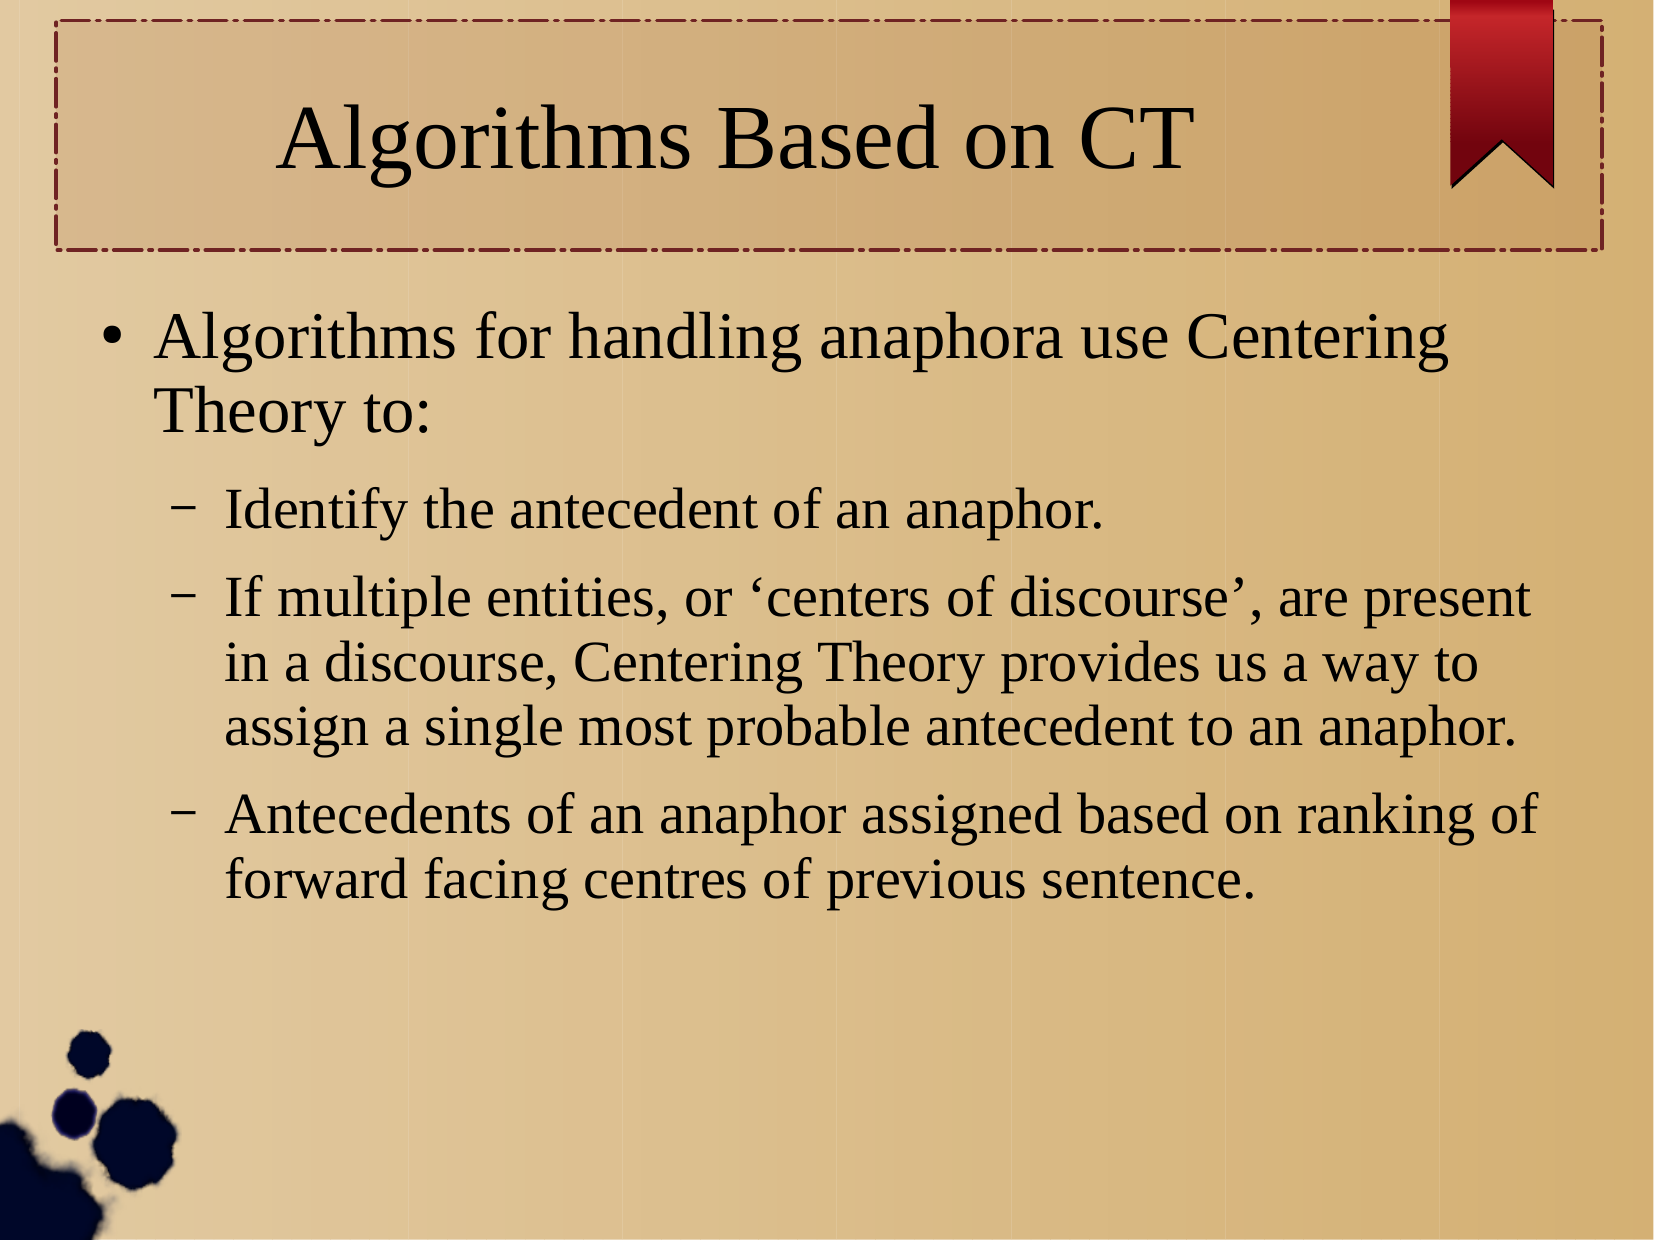

# Algorithms Based on CT
Algorithms for handling anaphora use Centering Theory to:
Identify the antecedent of an anaphor.
If multiple entities, or ‘centers of discourse’, are present in a discourse, Centering Theory provides us a way to assign a single most probable antecedent to an anaphor.
Antecedents of an anaphor assigned based on ranking of forward facing centres of previous sentence.